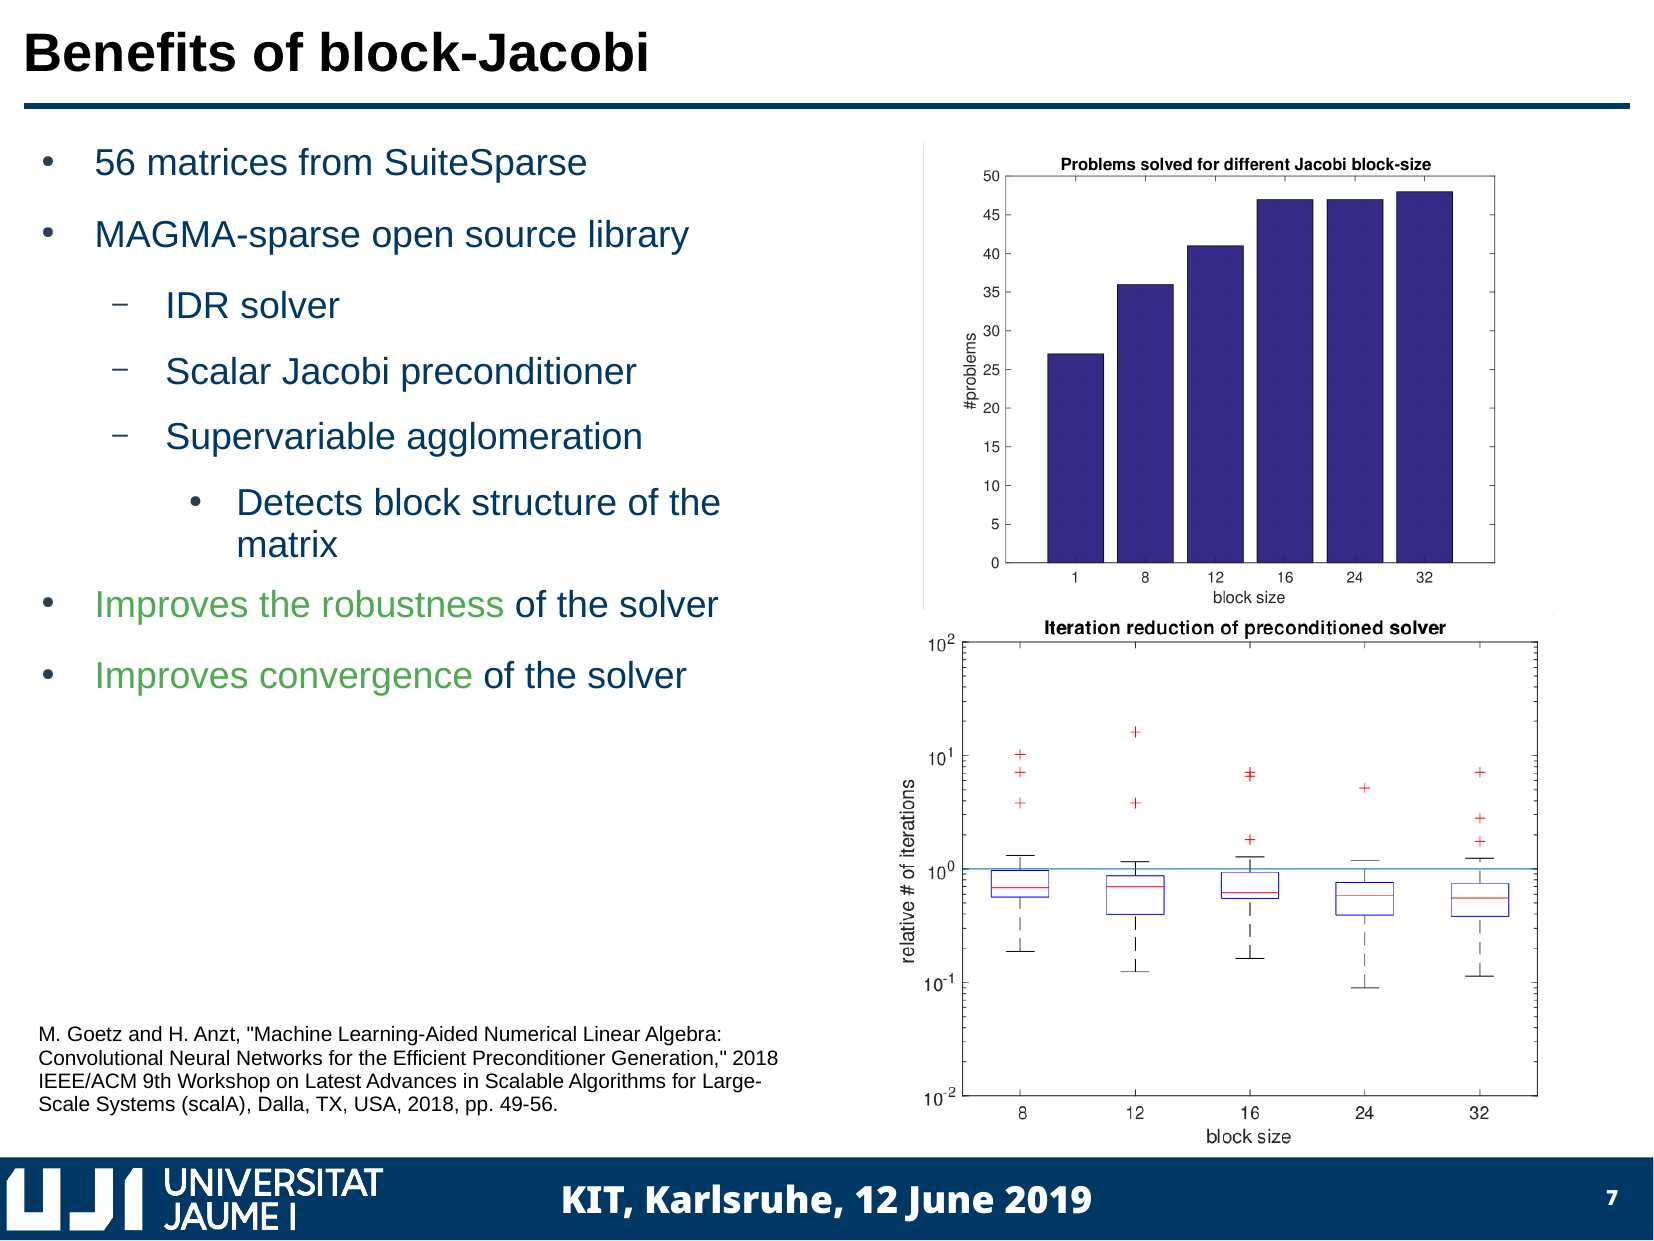

# Benefits of block-Jacobi
56 matrices from SuiteSparse
MAGMA-sparse open source library
IDR solver
Scalar Jacobi preconditioner
Supervariable agglomeration
Detects block structure of the matrix
Improves the robustness of the solver
Improves convergence of the solver
M. Goetz and H. Anzt, "Machine Learning-Aided Numerical Linear Algebra: Convolutional Neural Networks for the Efficient Preconditioner Generation," 2018 IEEE/ACM 9th Workshop on Latest Advances in Scalable Algorithms for Large-Scale Systems (scalA), Dalla, TX, USA, 2018, pp. 49-56.
KIT, Karlsruhe, 12 June 2019
7